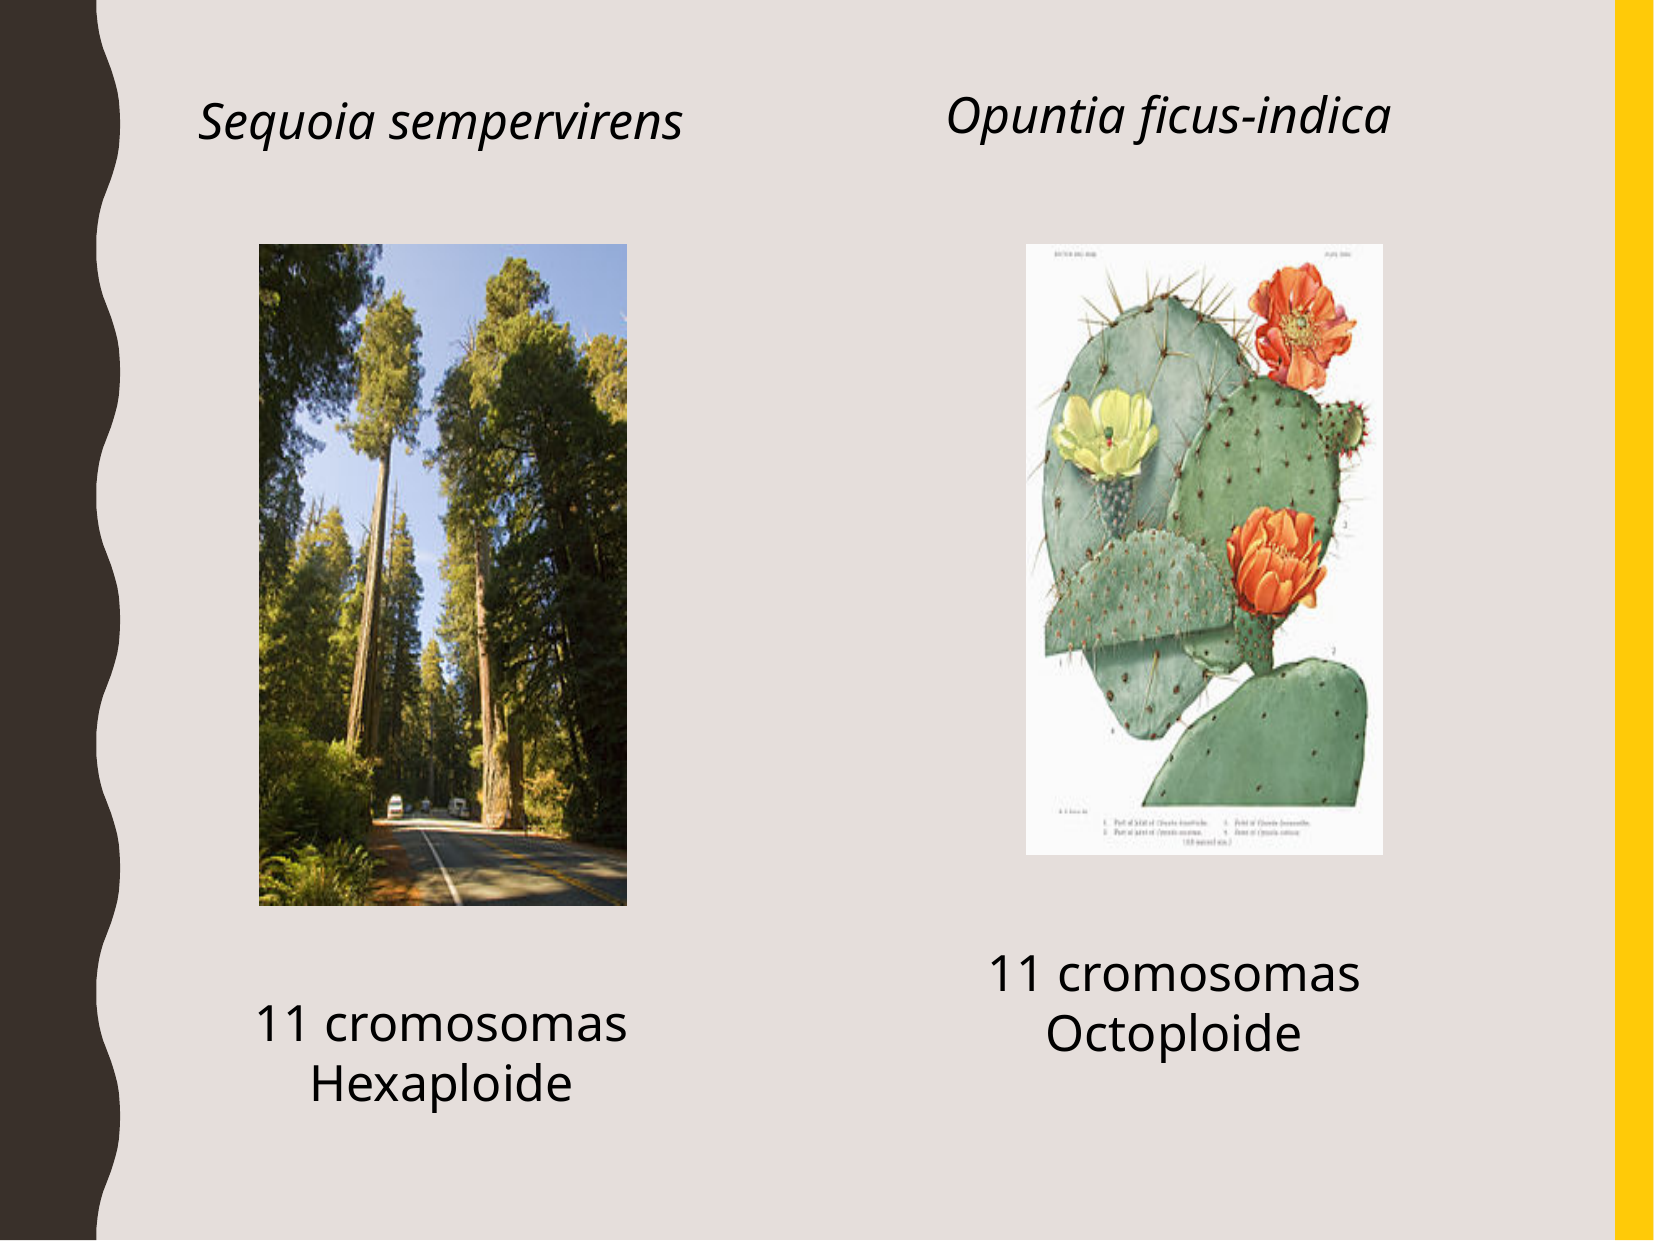

Opuntia ficus-indica
Sequoia sempervirens
11 cromosomas
Octoploide
11 cromosomas
Hexaploide